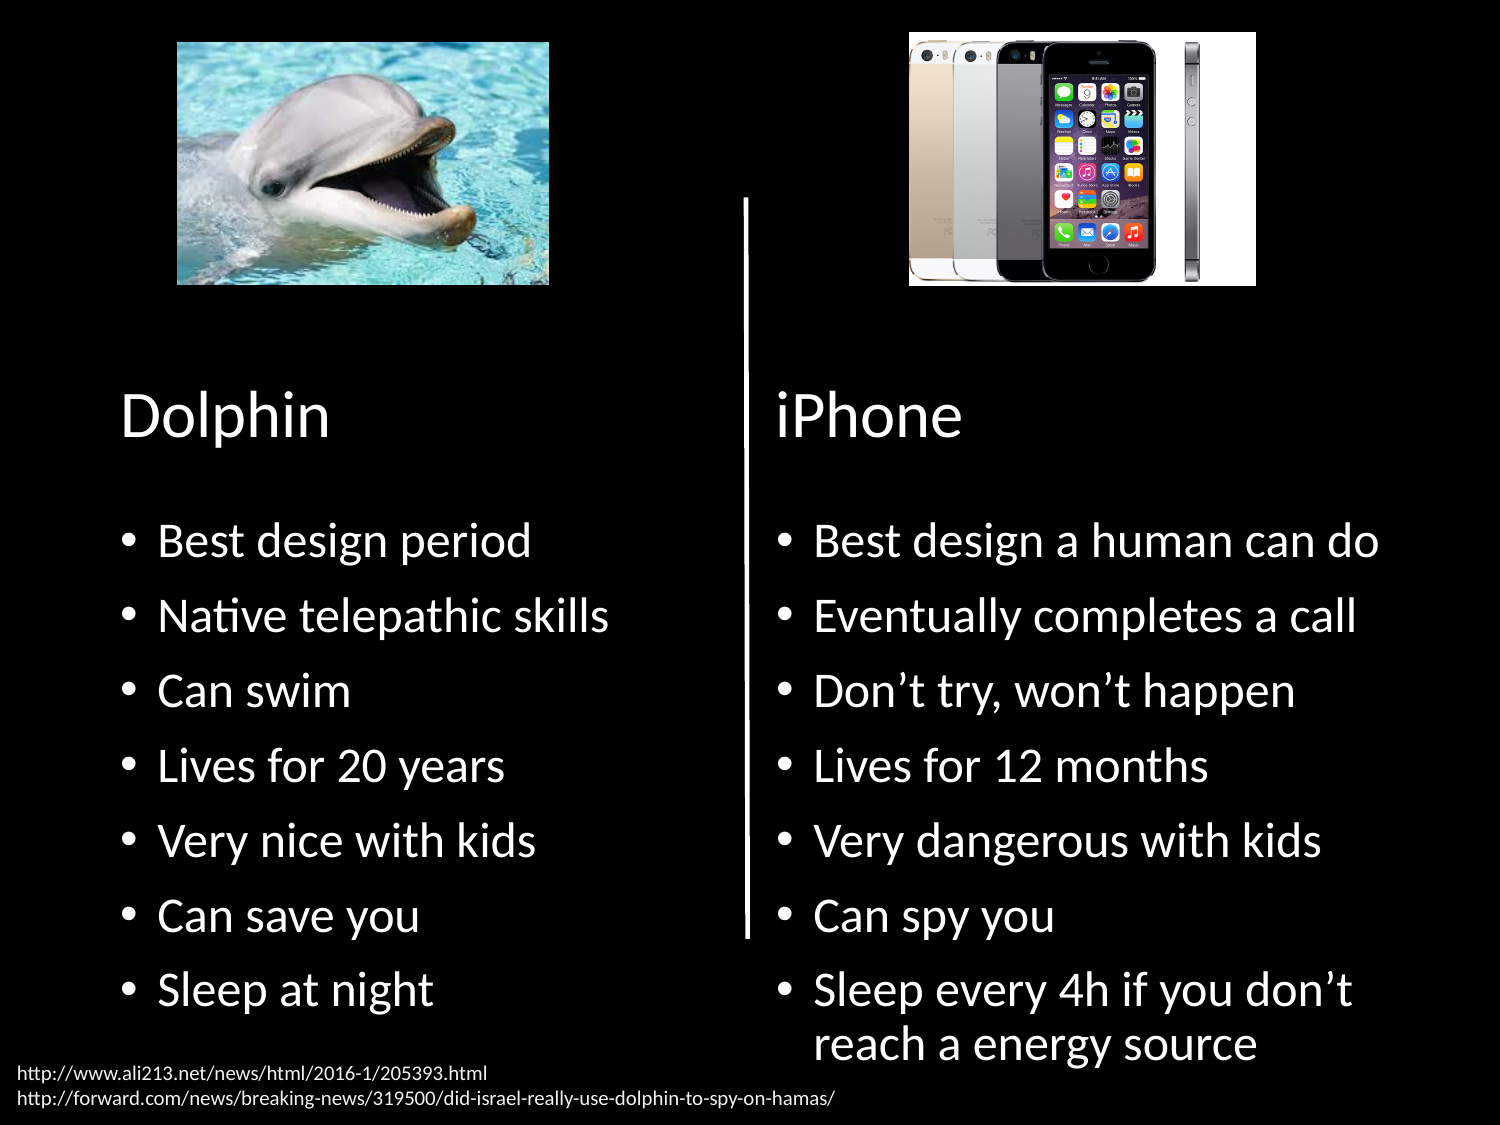

#
Dolphin
iPhone
Best design period
Native telepathic skills
Can swim
Lives for 20 years
Very nice with kids
Can save you
Sleep at night
Best design a human can do
Eventually completes a call
Don’t try, won’t happen
Lives for 12 months
Very dangerous with kids
Can spy you
Sleep every 4h if you don’t reach a energy source
http://www.ali213.net/news/html/2016-1/205393.html
http://forward.com/news/breaking-news/319500/did-israel-really-use-dolphin-to-spy-on-hamas/